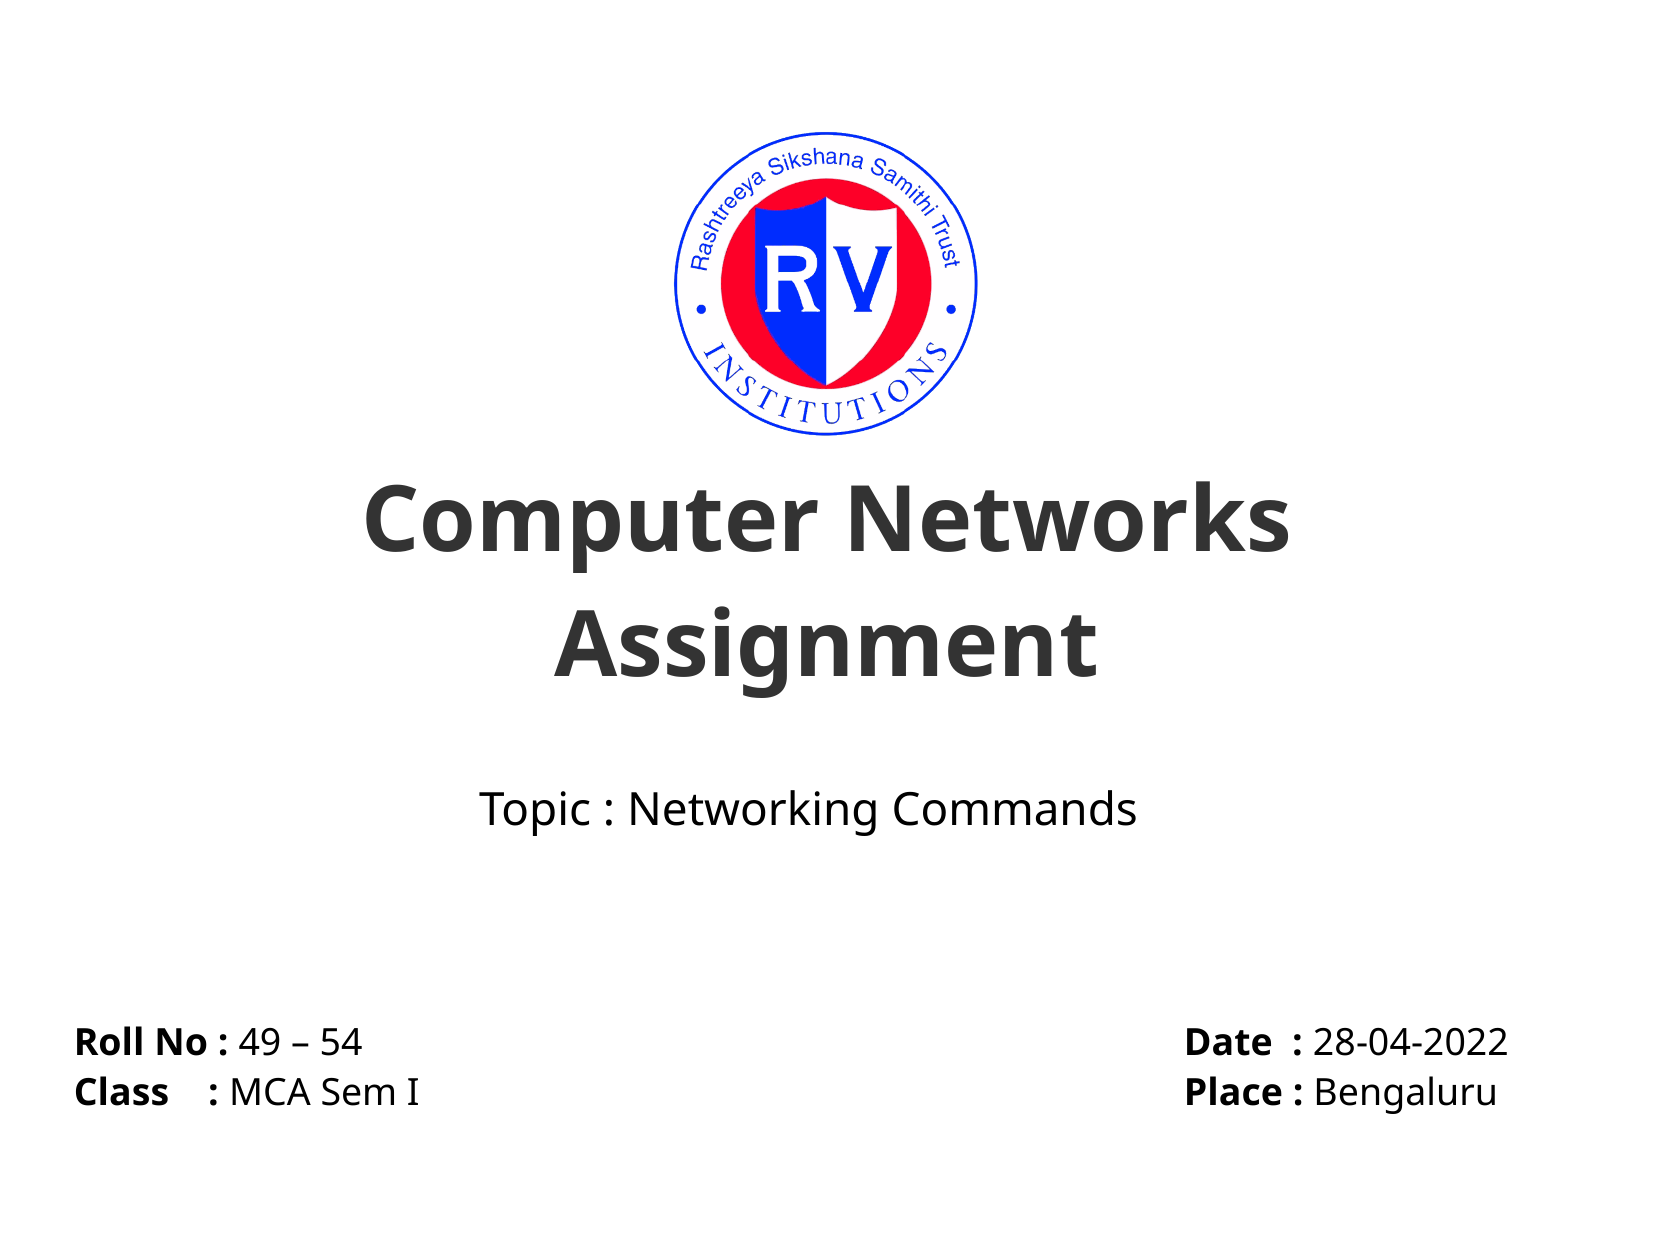

# Computer Networks Assignment
Topic : Networking Commands
Roll No : 49 – 54
Class : MCA Sem I
Date : 28-04-2022
Place : Bengaluru
1